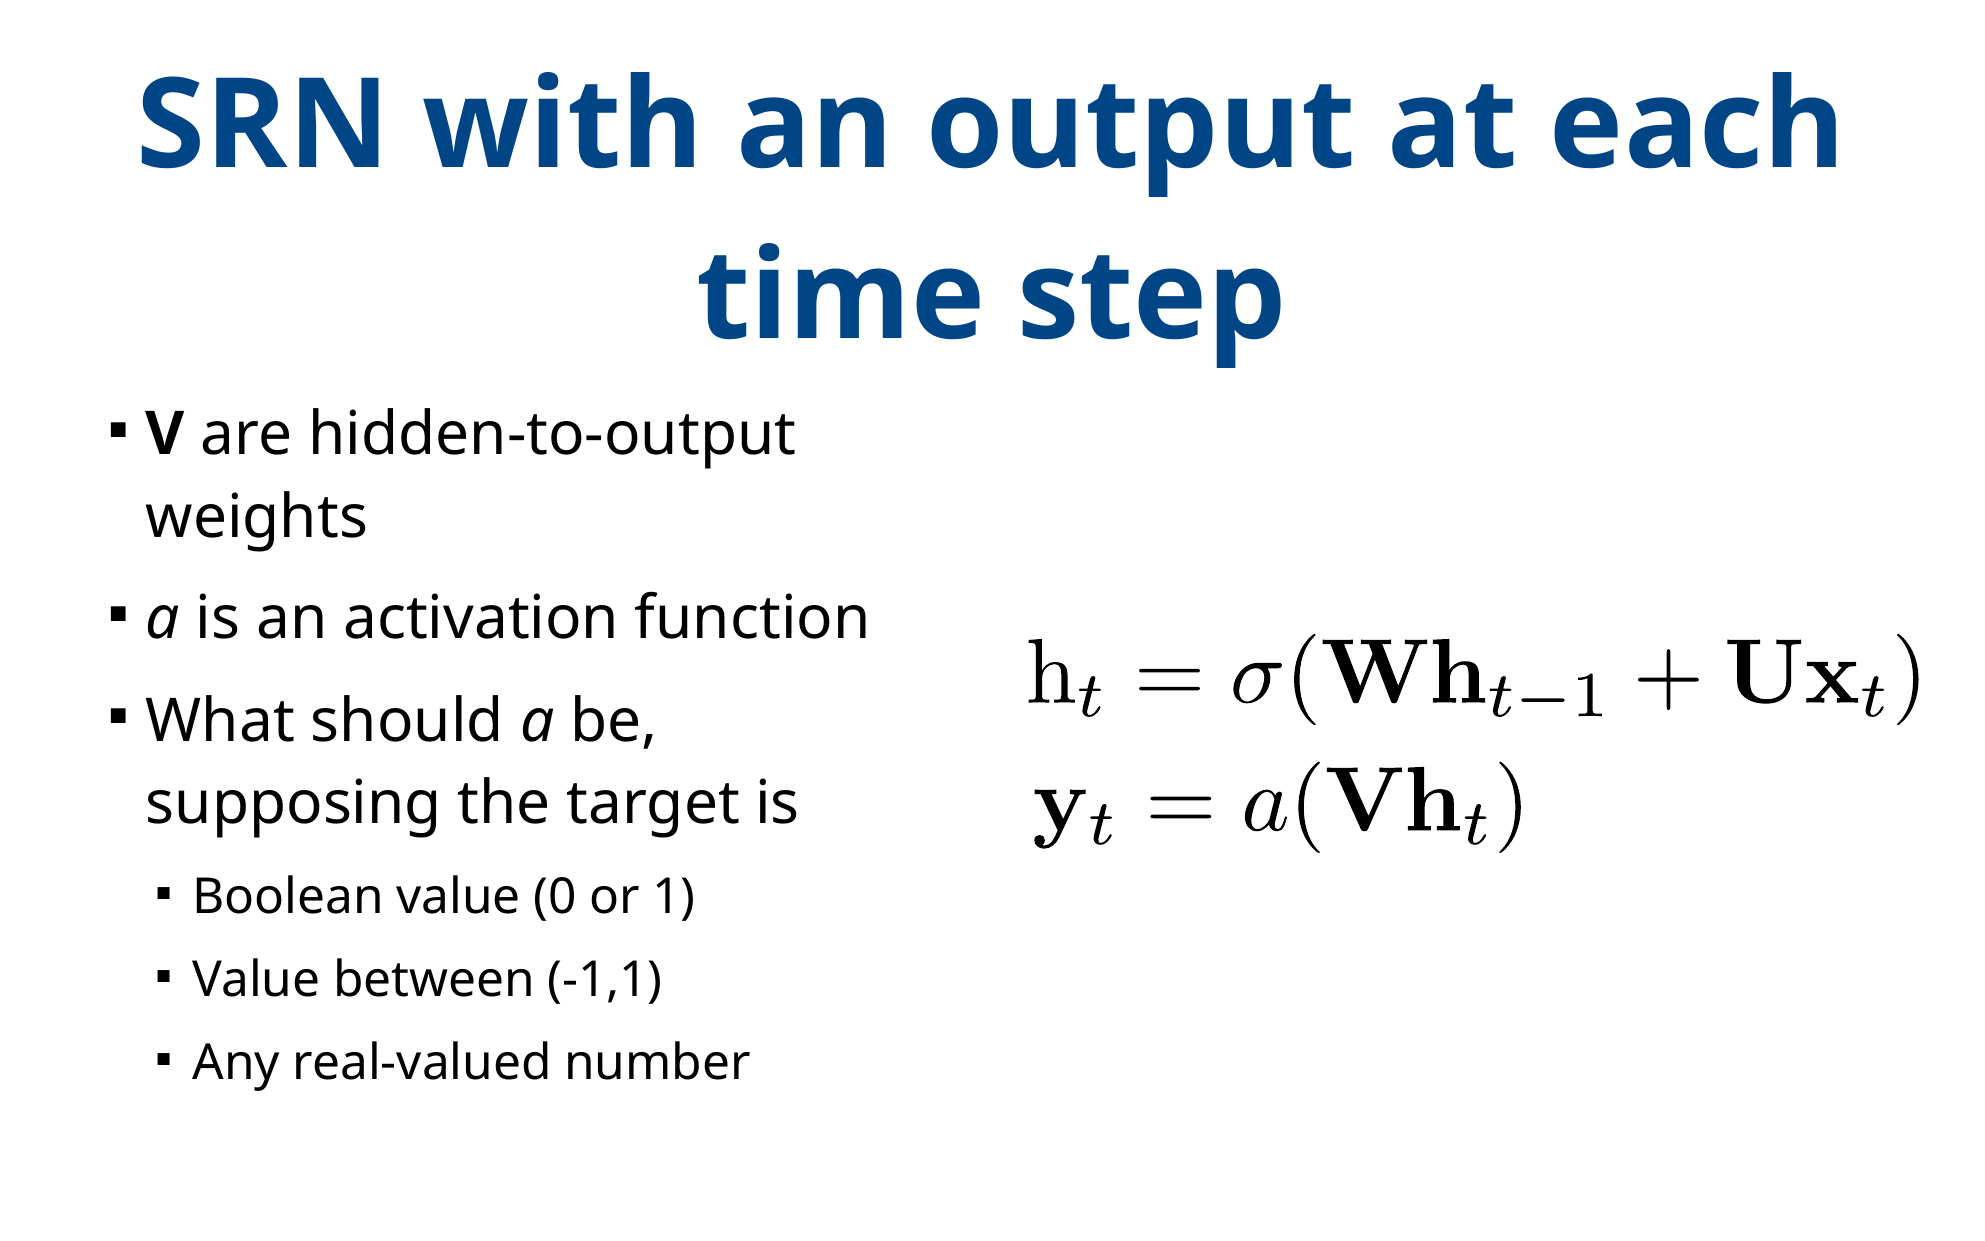

# SRN with an output at each time step
V are hidden-to-output weights
a is an activation function
What should a be, supposing the target is
Boolean value (0 or 1)
Value between (-1,1)
Any real-valued number